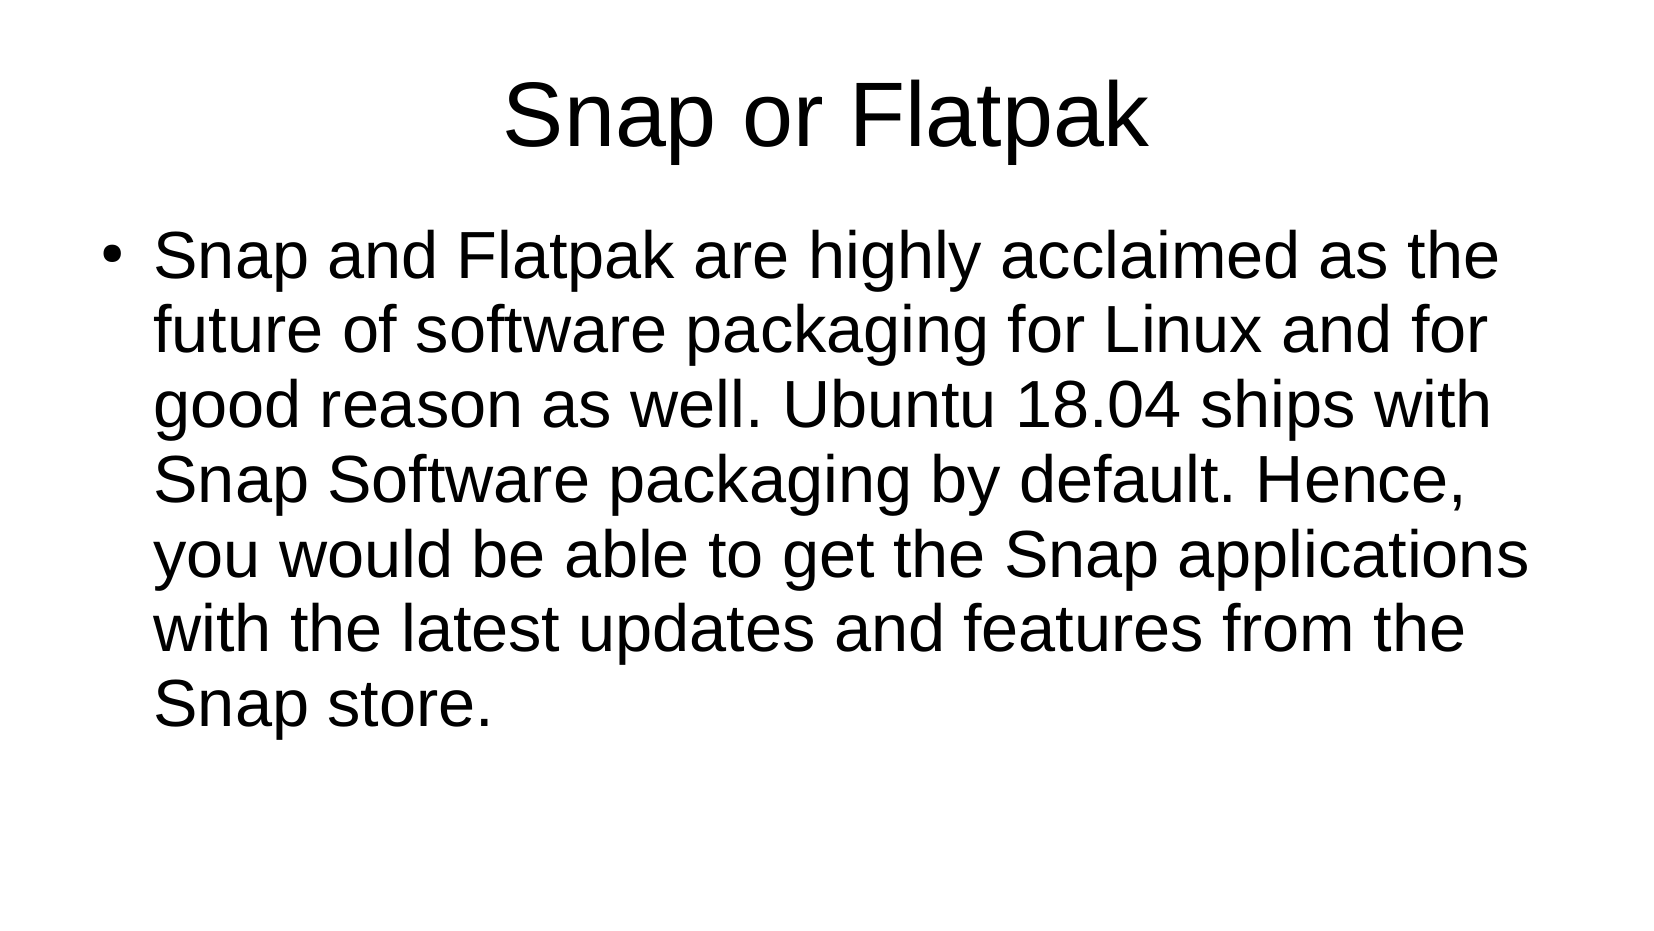

# Snap or Flatpak
Snap and Flatpak are highly acclaimed as the future of software packaging for Linux and for good reason as well. Ubuntu 18.04 ships with Snap Software packaging by default. Hence, you would be able to get the Snap applications with the latest updates and features from the Snap store.